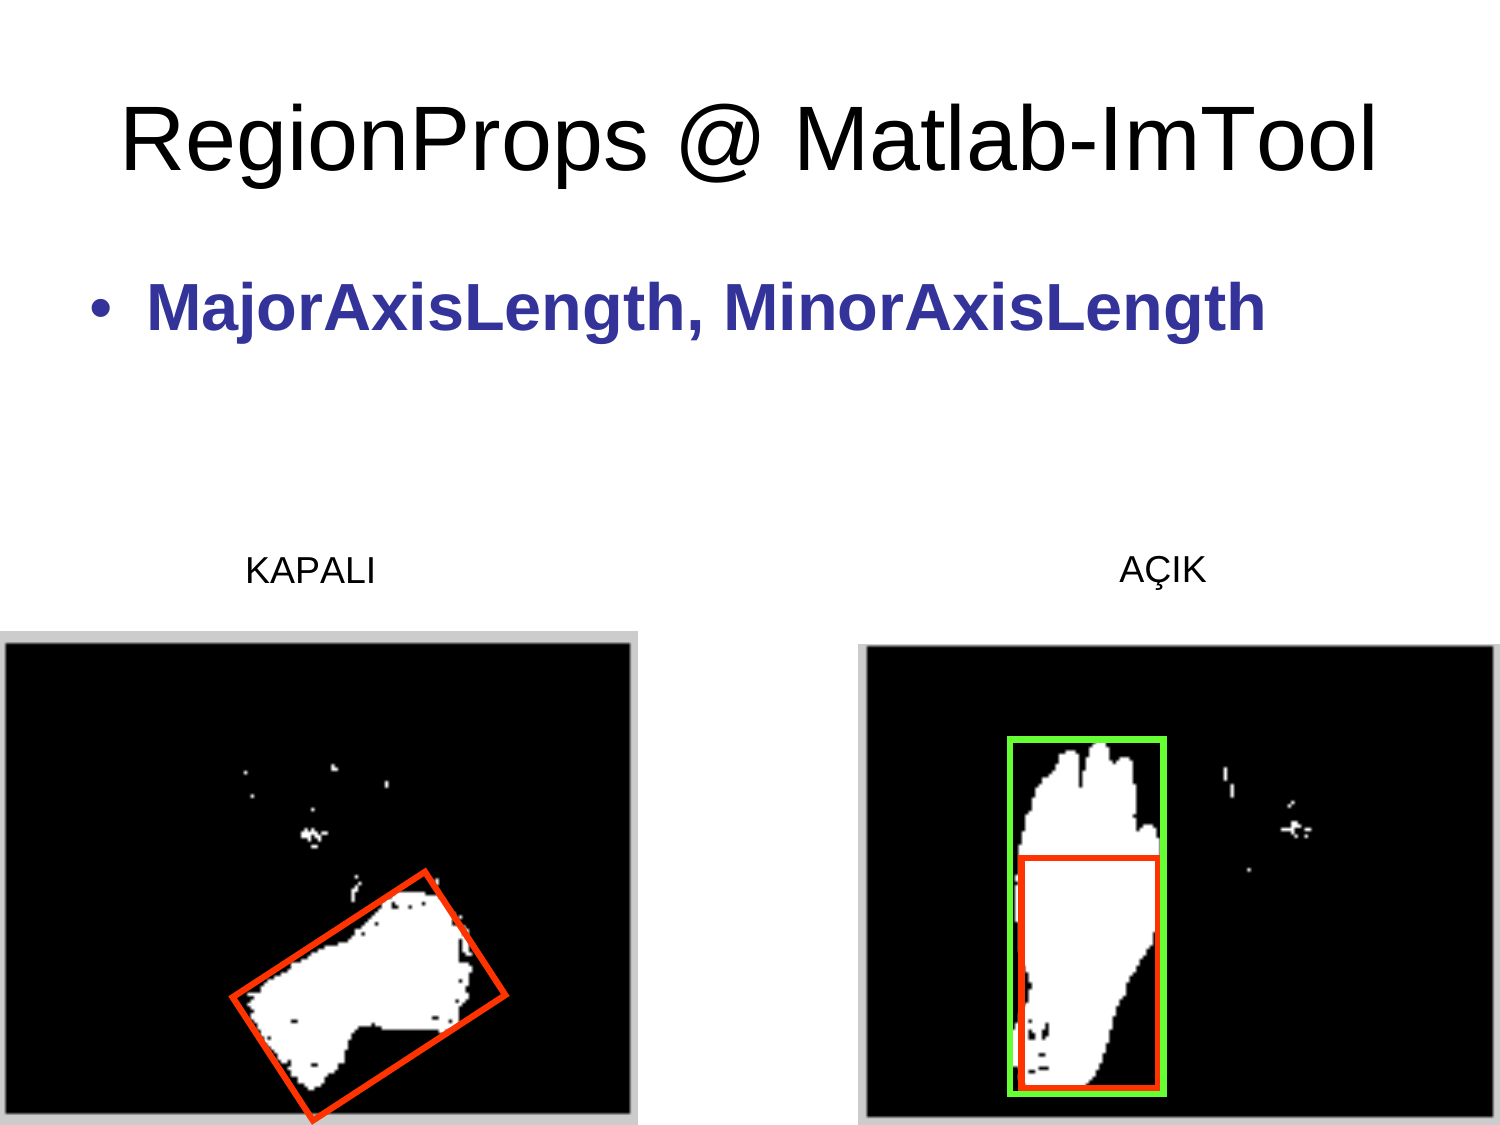

# RegionProps @ Matlab-ImTool
MajorAxisLength, MinorAxisLength
AÇIK
KAPALI